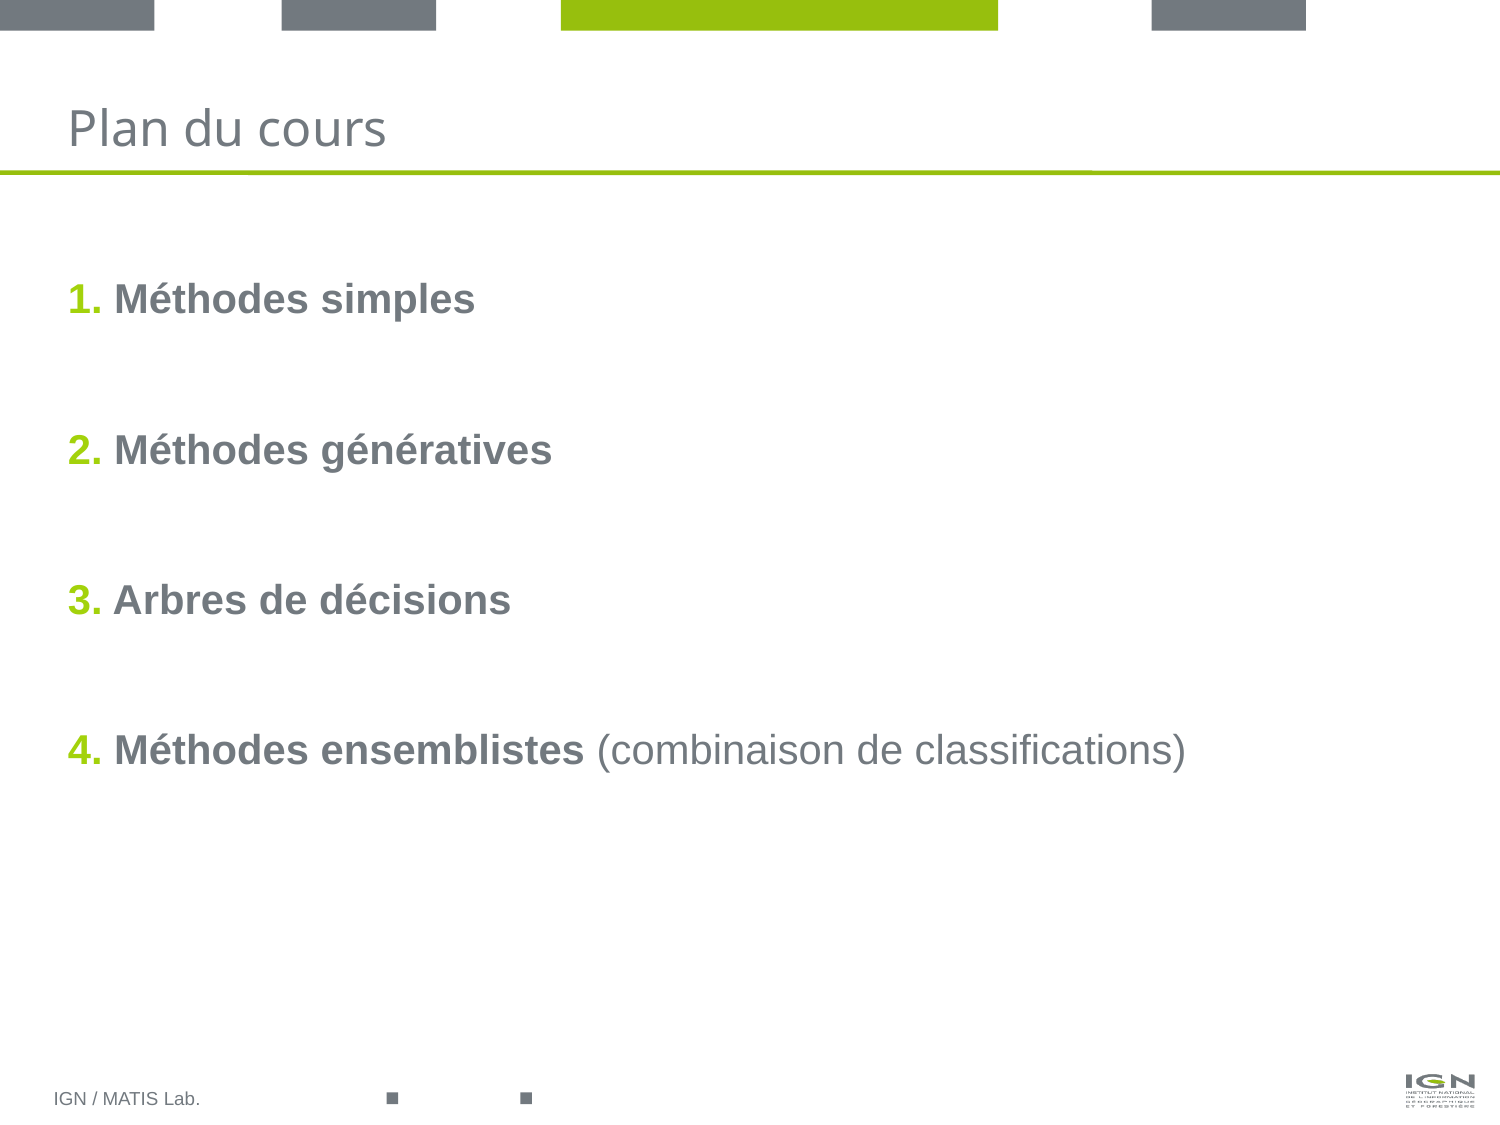

Plan du cours
1. Méthodes simples
2. Méthodes génératives
3. Arbres de décisions
4. Méthodes ensemblistes (combinaison de classifications)
IGN / MATIS Lab.